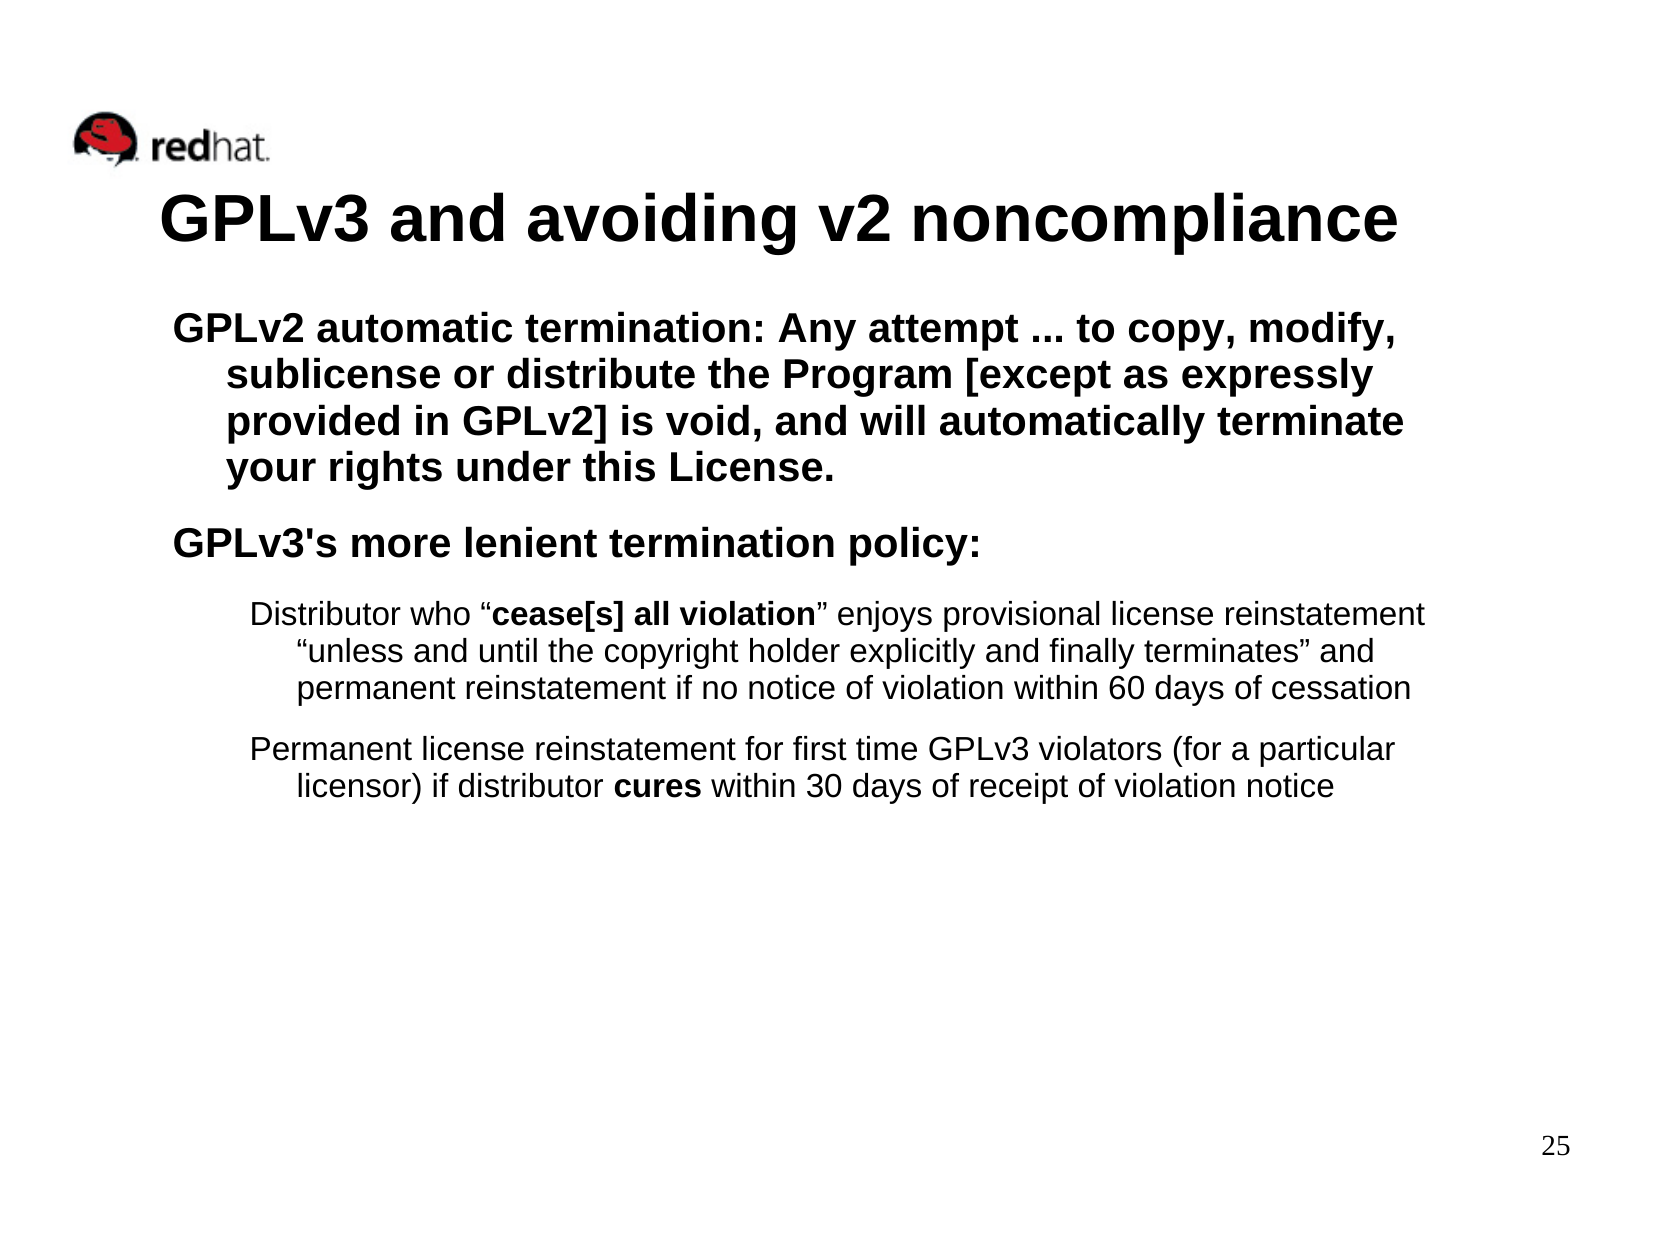

# GPLv3 and avoiding v2 noncompliance
GPLv2 automatic termination: Any attempt ... to copy, modify, sublicense or distribute the Program [except as expressly provided in GPLv2] is void, and will automatically terminate your rights under this License.
GPLv3's more lenient termination policy:
Distributor who “cease[s] all violation” enjoys provisional license reinstatement “unless and until the copyright holder explicitly and finally terminates” and permanent reinstatement if no notice of violation within 60 days of cessation
Permanent license reinstatement for first time GPLv3 violators (for a particular licensor) if distributor cures within 30 days of receipt of violation notice
25